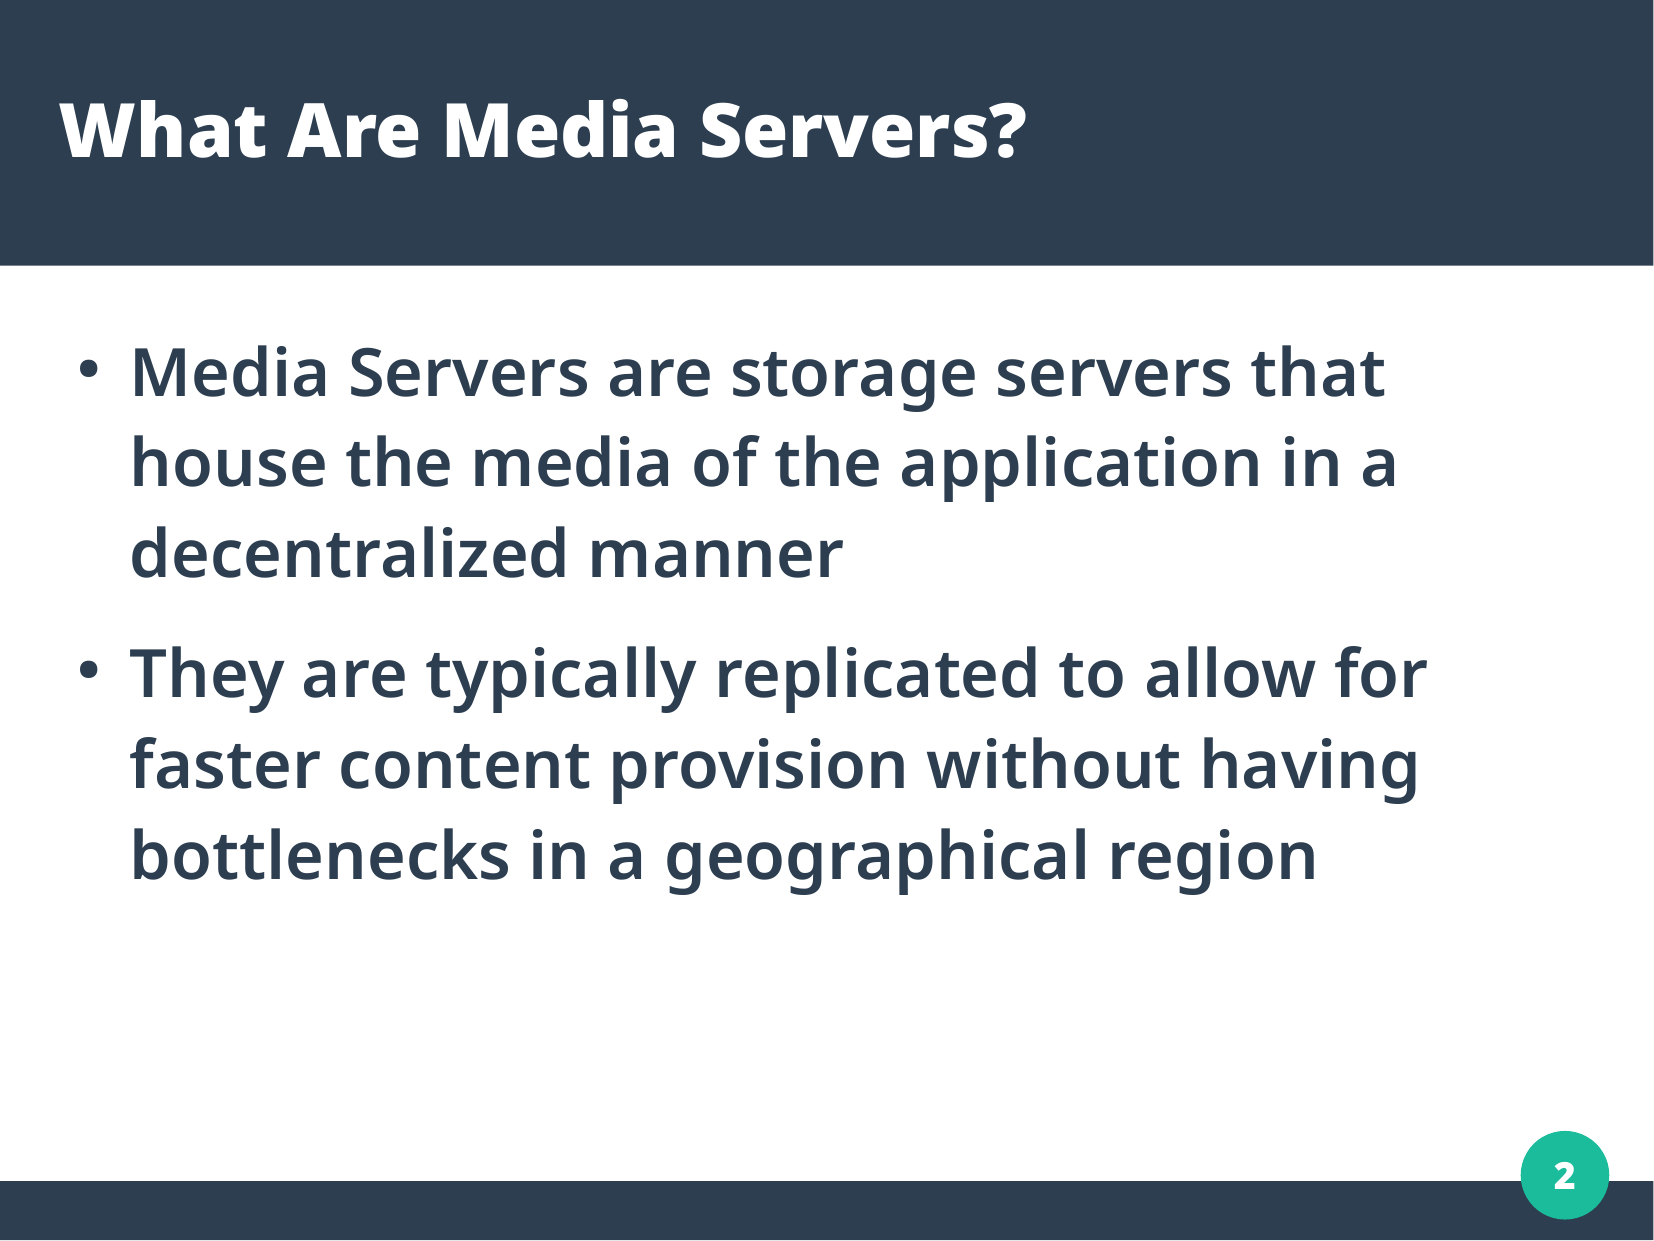

# What Are Media Servers?
Media Servers are storage servers that house the media of the application in a decentralized manner
They are typically replicated to allow for faster content provision without having bottlenecks in a geographical region
2